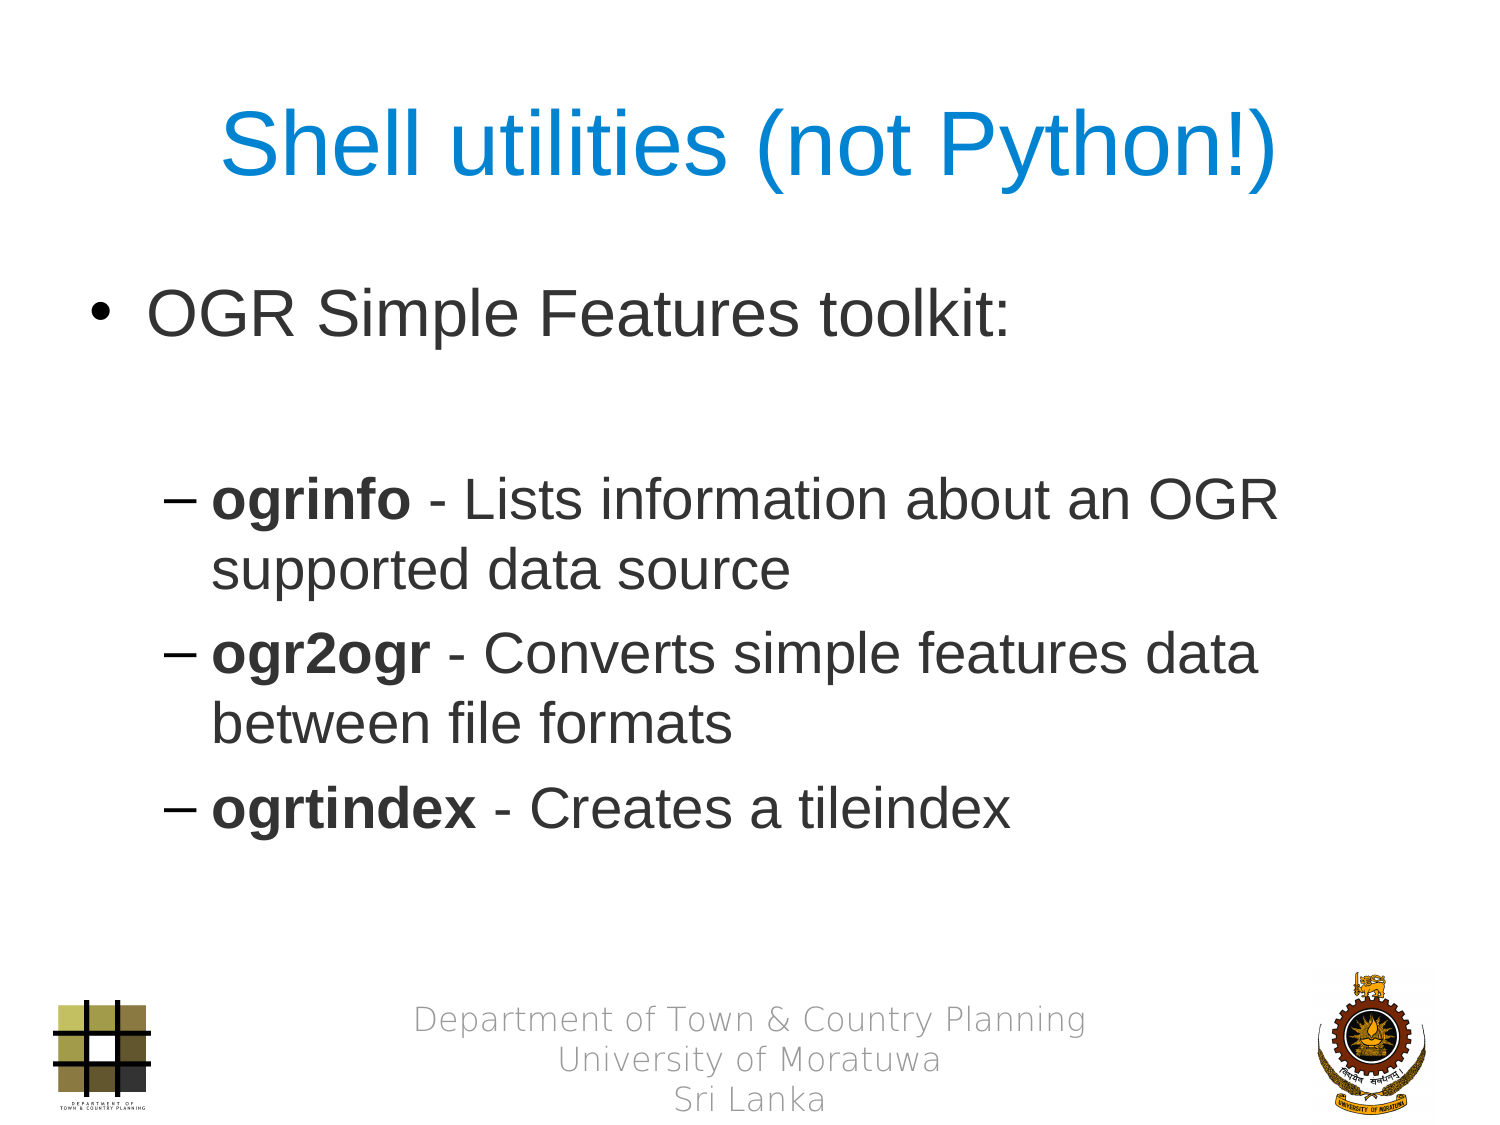

# Shell utilities (not Python!)
OGR Simple Features toolkit:
ogrinfo - Lists information about an OGR supported data source
ogr2ogr - Converts simple features data between file formats
ogrtindex - Creates a tileindex